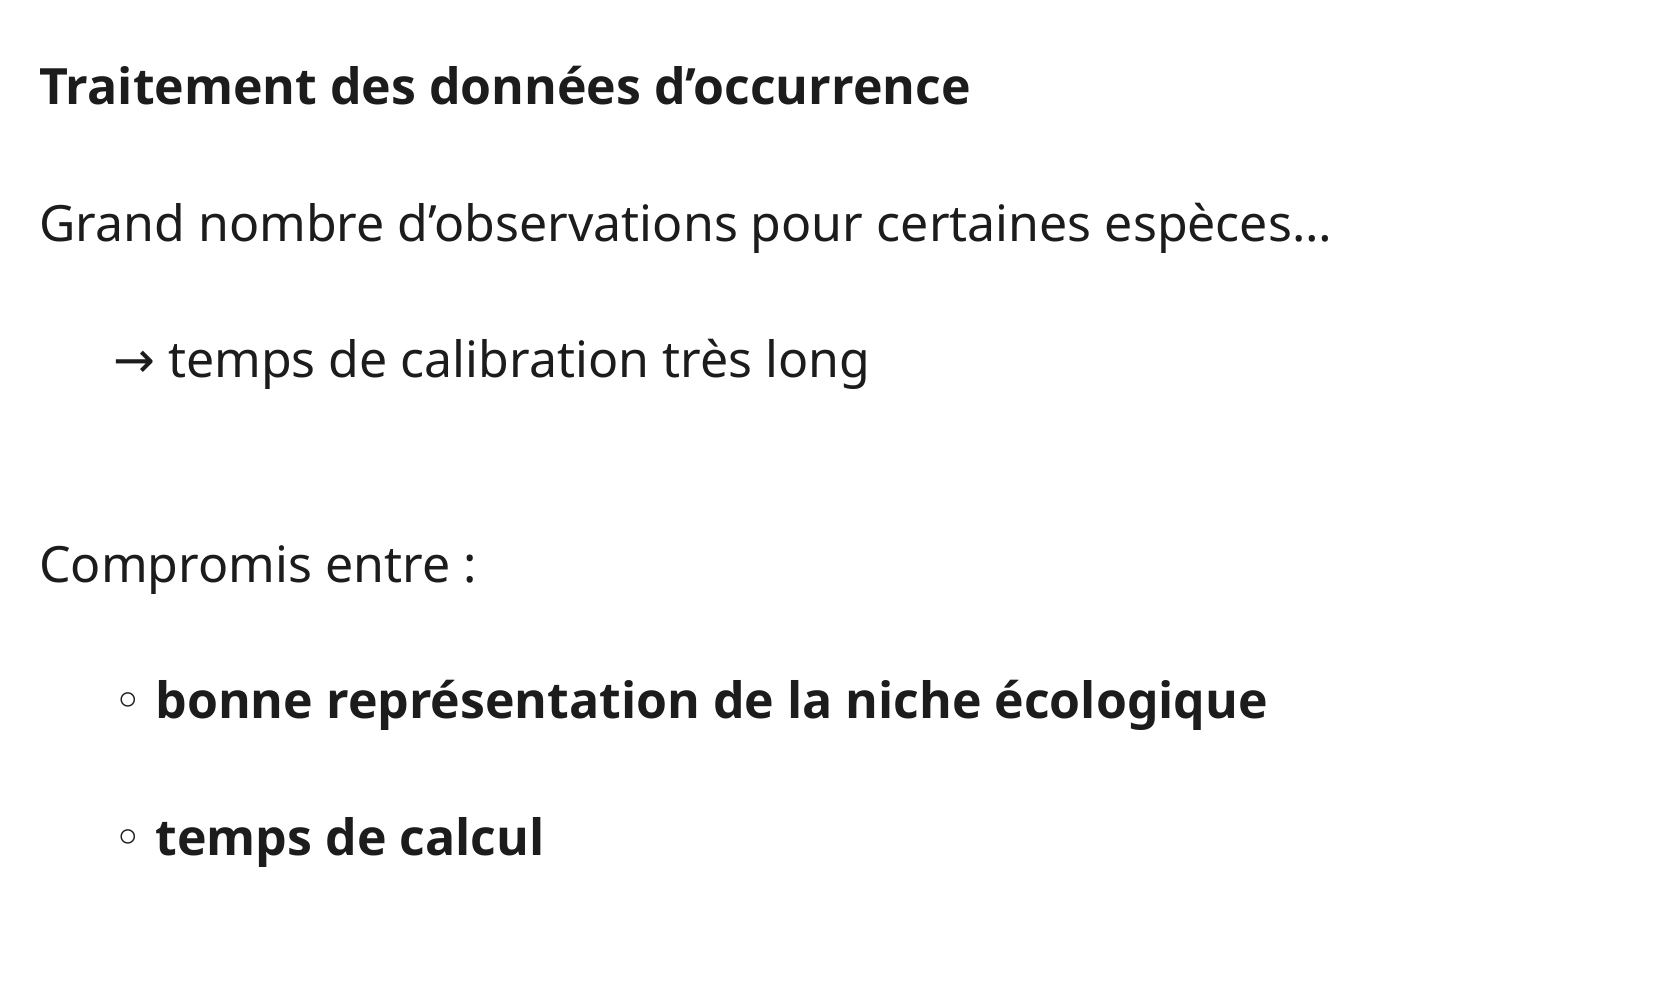

Traitement des données d’occurrence
Grand nombre d’observations pour certaines espèces…
	→ temps de calibration très long
Compromis entre :
	◦ bonne représentation de la niche écologique
	◦ temps de calcul